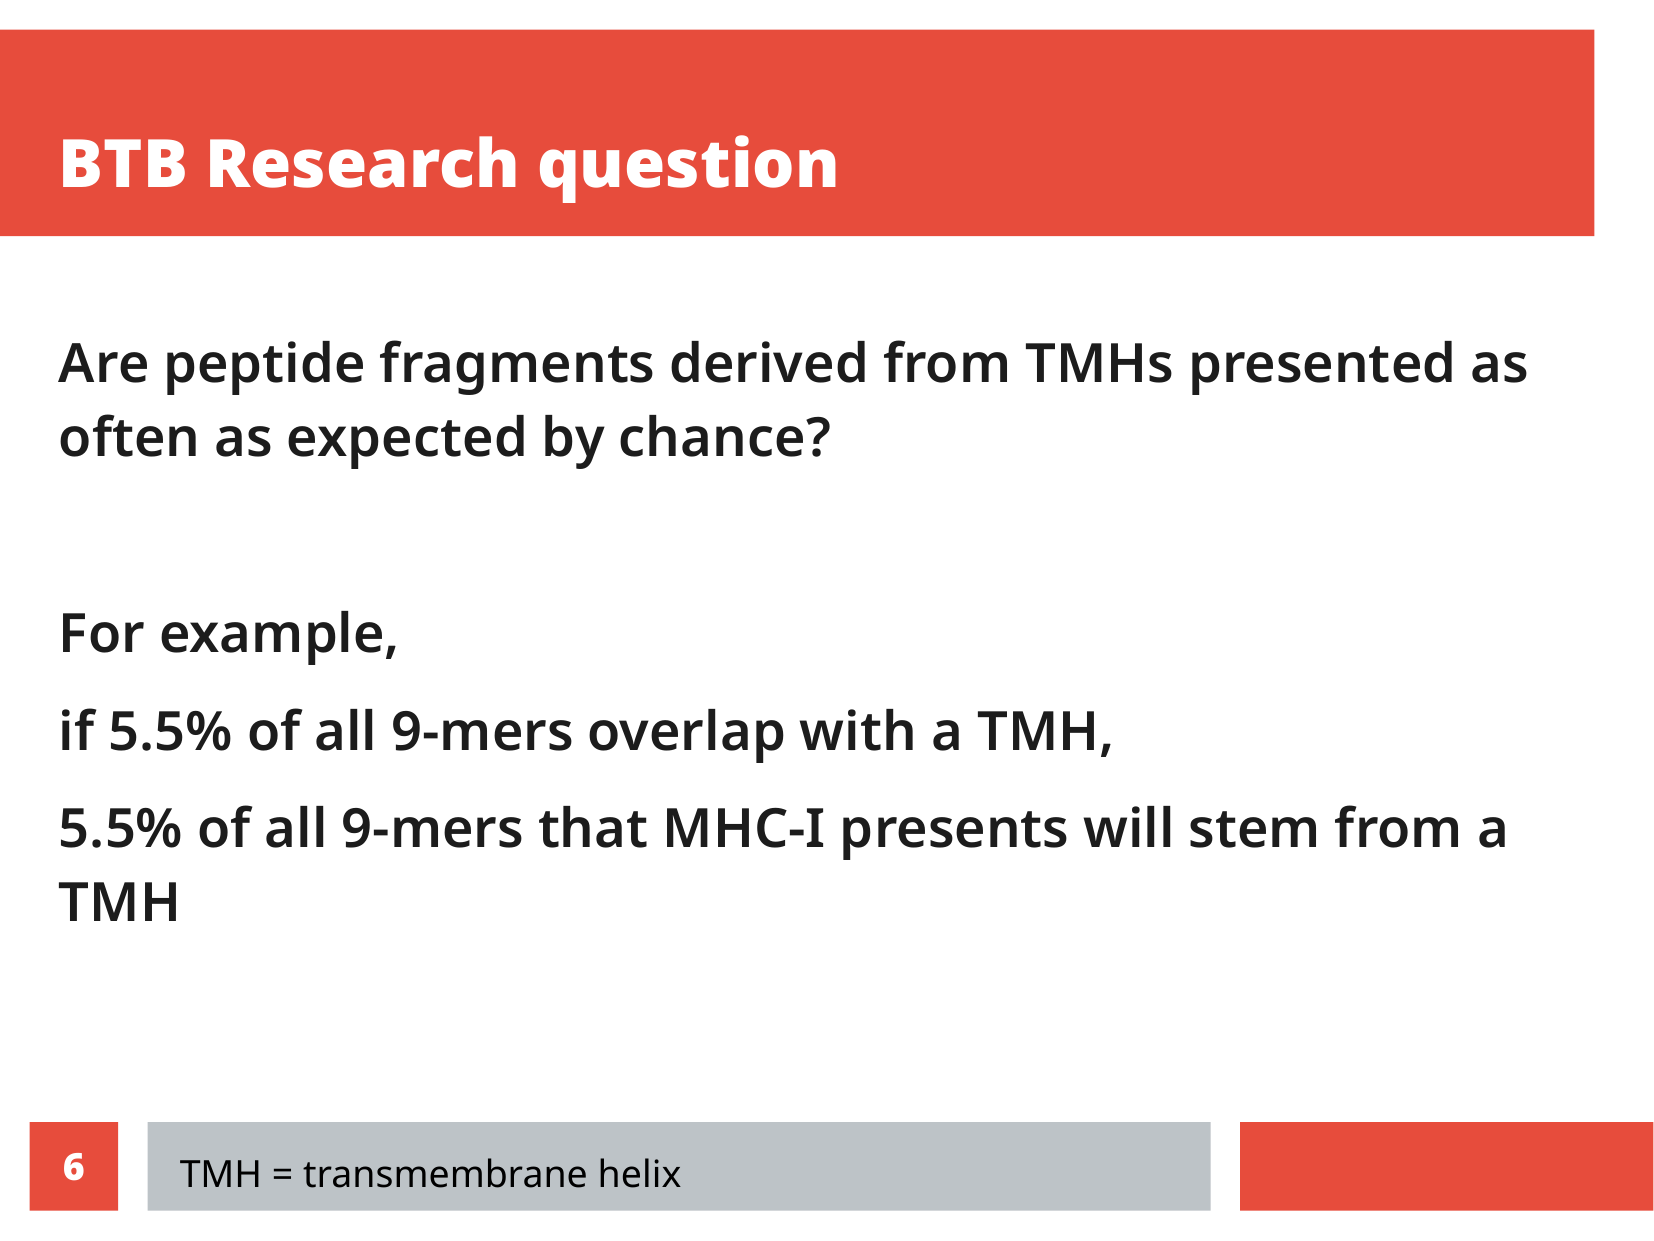

# BTB Research question
Are peptide fragments derived from TMHs presented as often as expected by chance?
For example,
if 5.5% of all 9-mers overlap with a TMH,
5.5% of all 9-mers that MHC-I presents will stem from a TMH
6
TMH = transmembrane helix